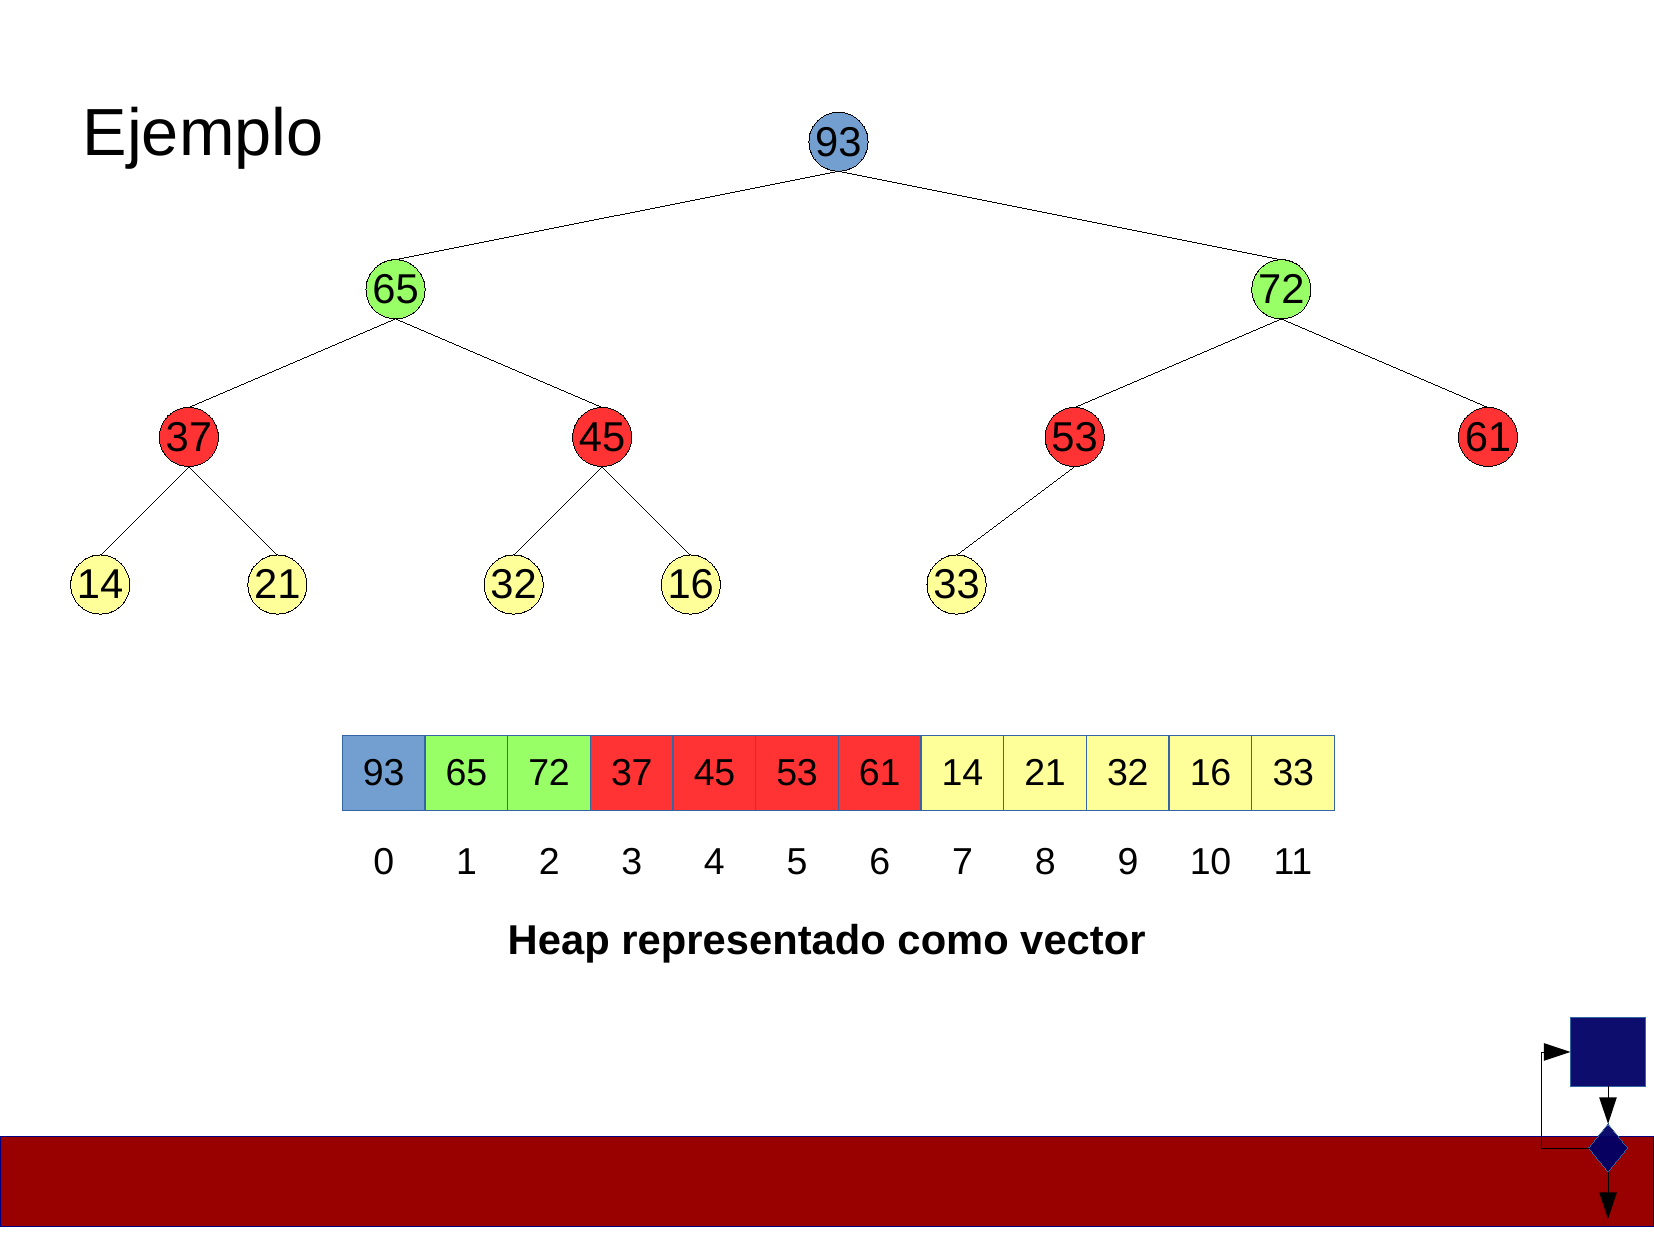

# Ejemplo
Heap representado como vector
93
65
72
37
45
53
61
14
21
32
16
33
93
65
72
37
45
53
61
14
21
32
16
33
0
1
2
3
4
5
6
7
8
9
10
11